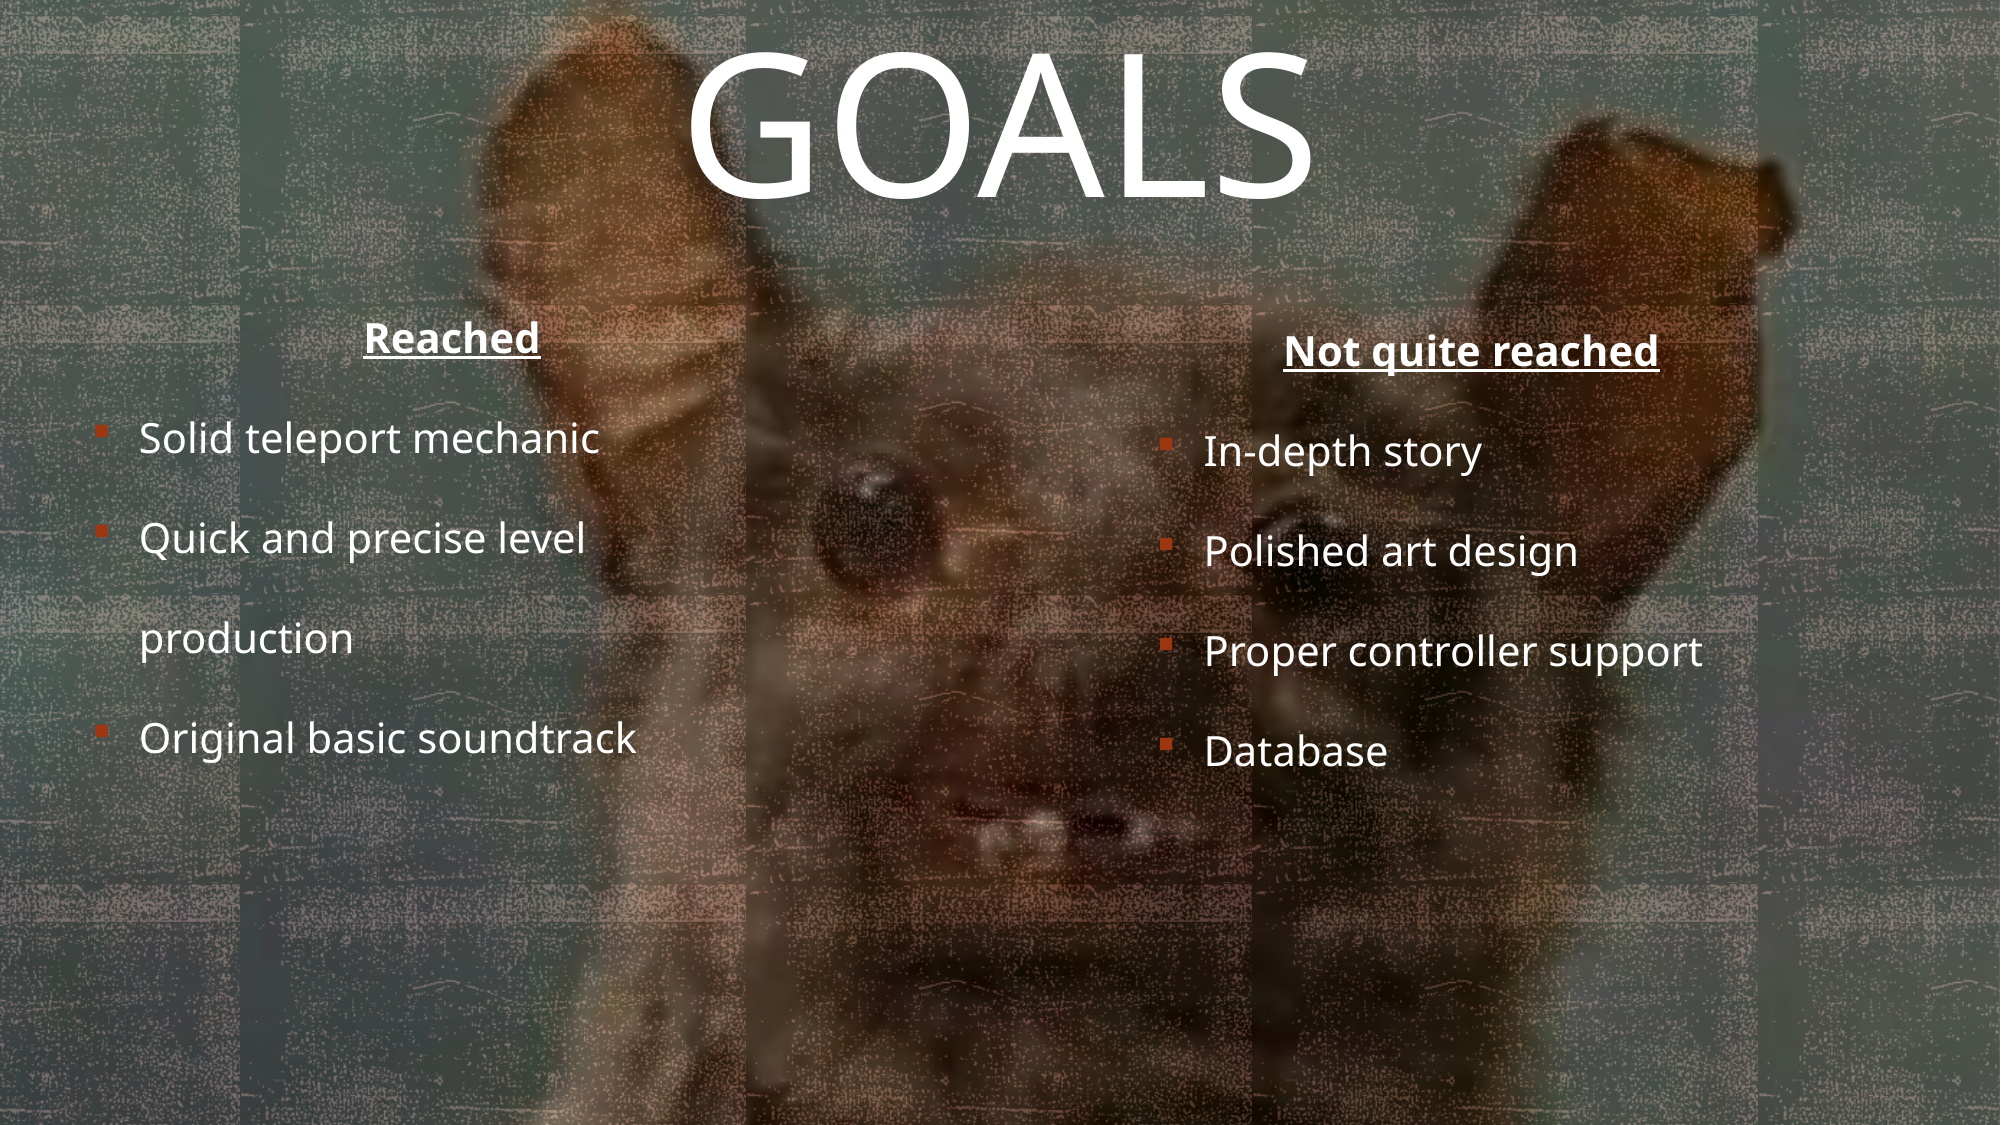

# Goals
Reached
Solid teleport mechanic
Quick and precise level production
Original basic soundtrack
Not quite reached
In-depth story
Polished art design
Proper controller support
Database